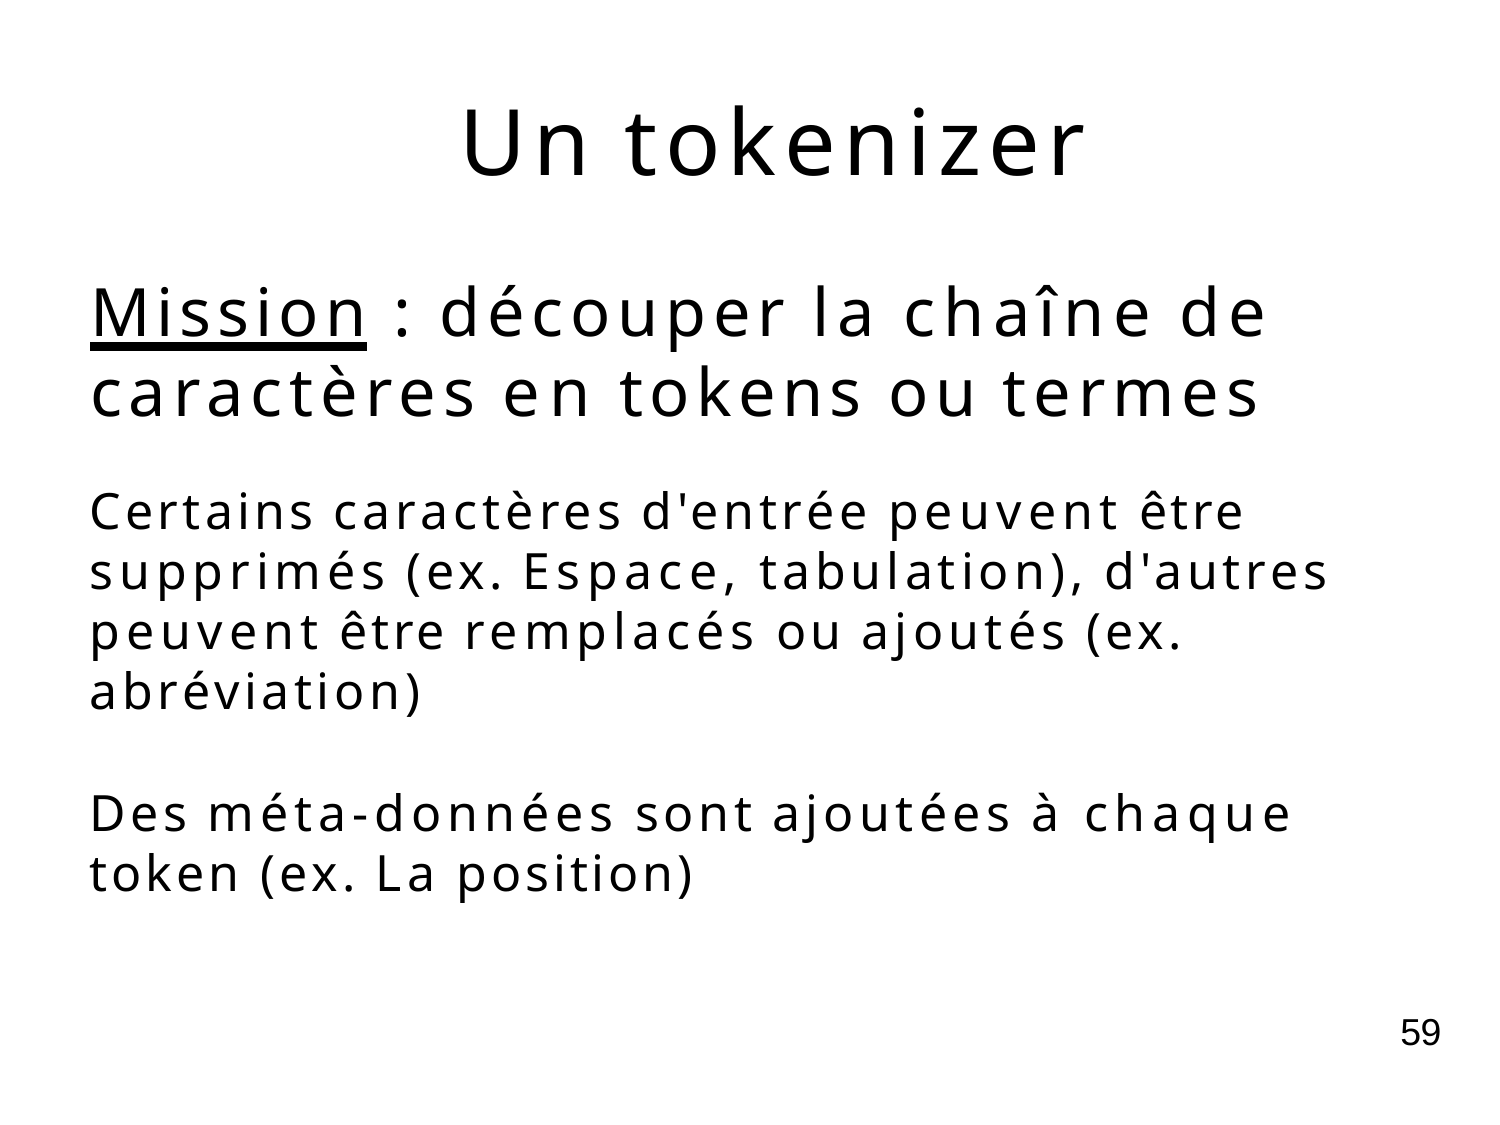

# Un tokenizer
Mission : découper la chaîne de caractères en tokens ou termes
Certains caractères d'entrée peuvent être supprimés (ex. Espace, tabulation), d'autres peuvent être remplacés ou ajoutés (ex. abréviation)
Des méta-données sont ajoutées à chaque token (ex. La position)
59